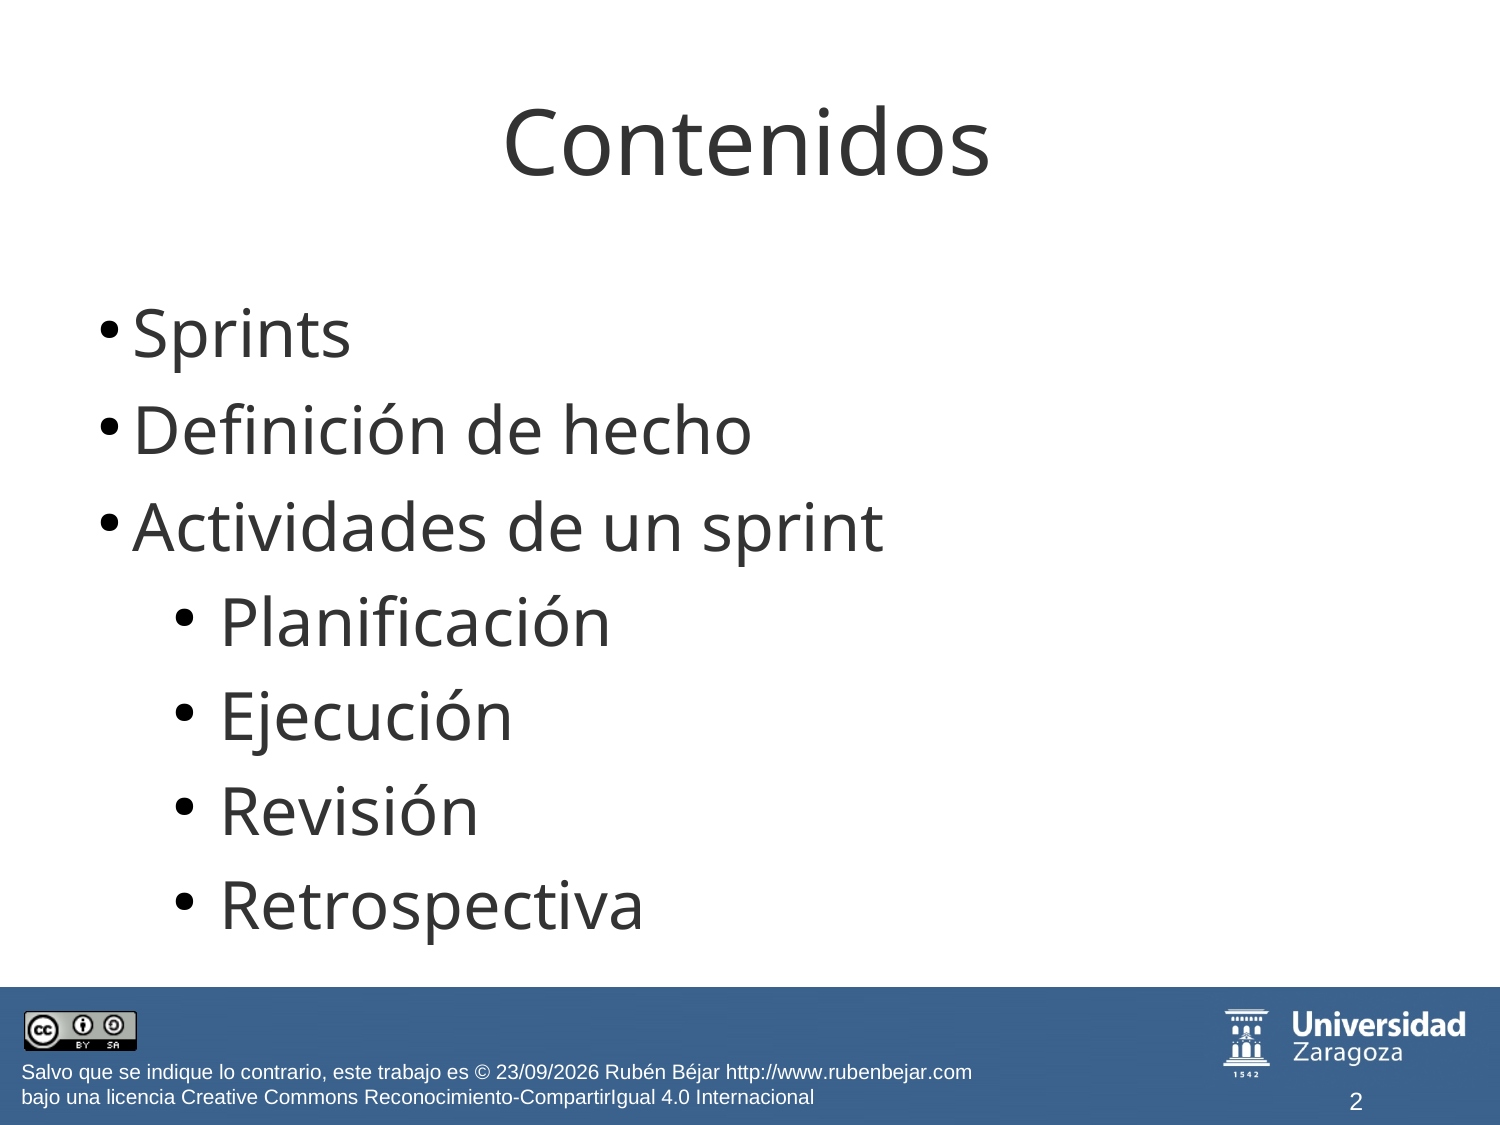

# Contenidos
Sprints
Definición de hecho
Actividades de un sprint
Planificación
Ejecución
Revisión
Retrospectiva